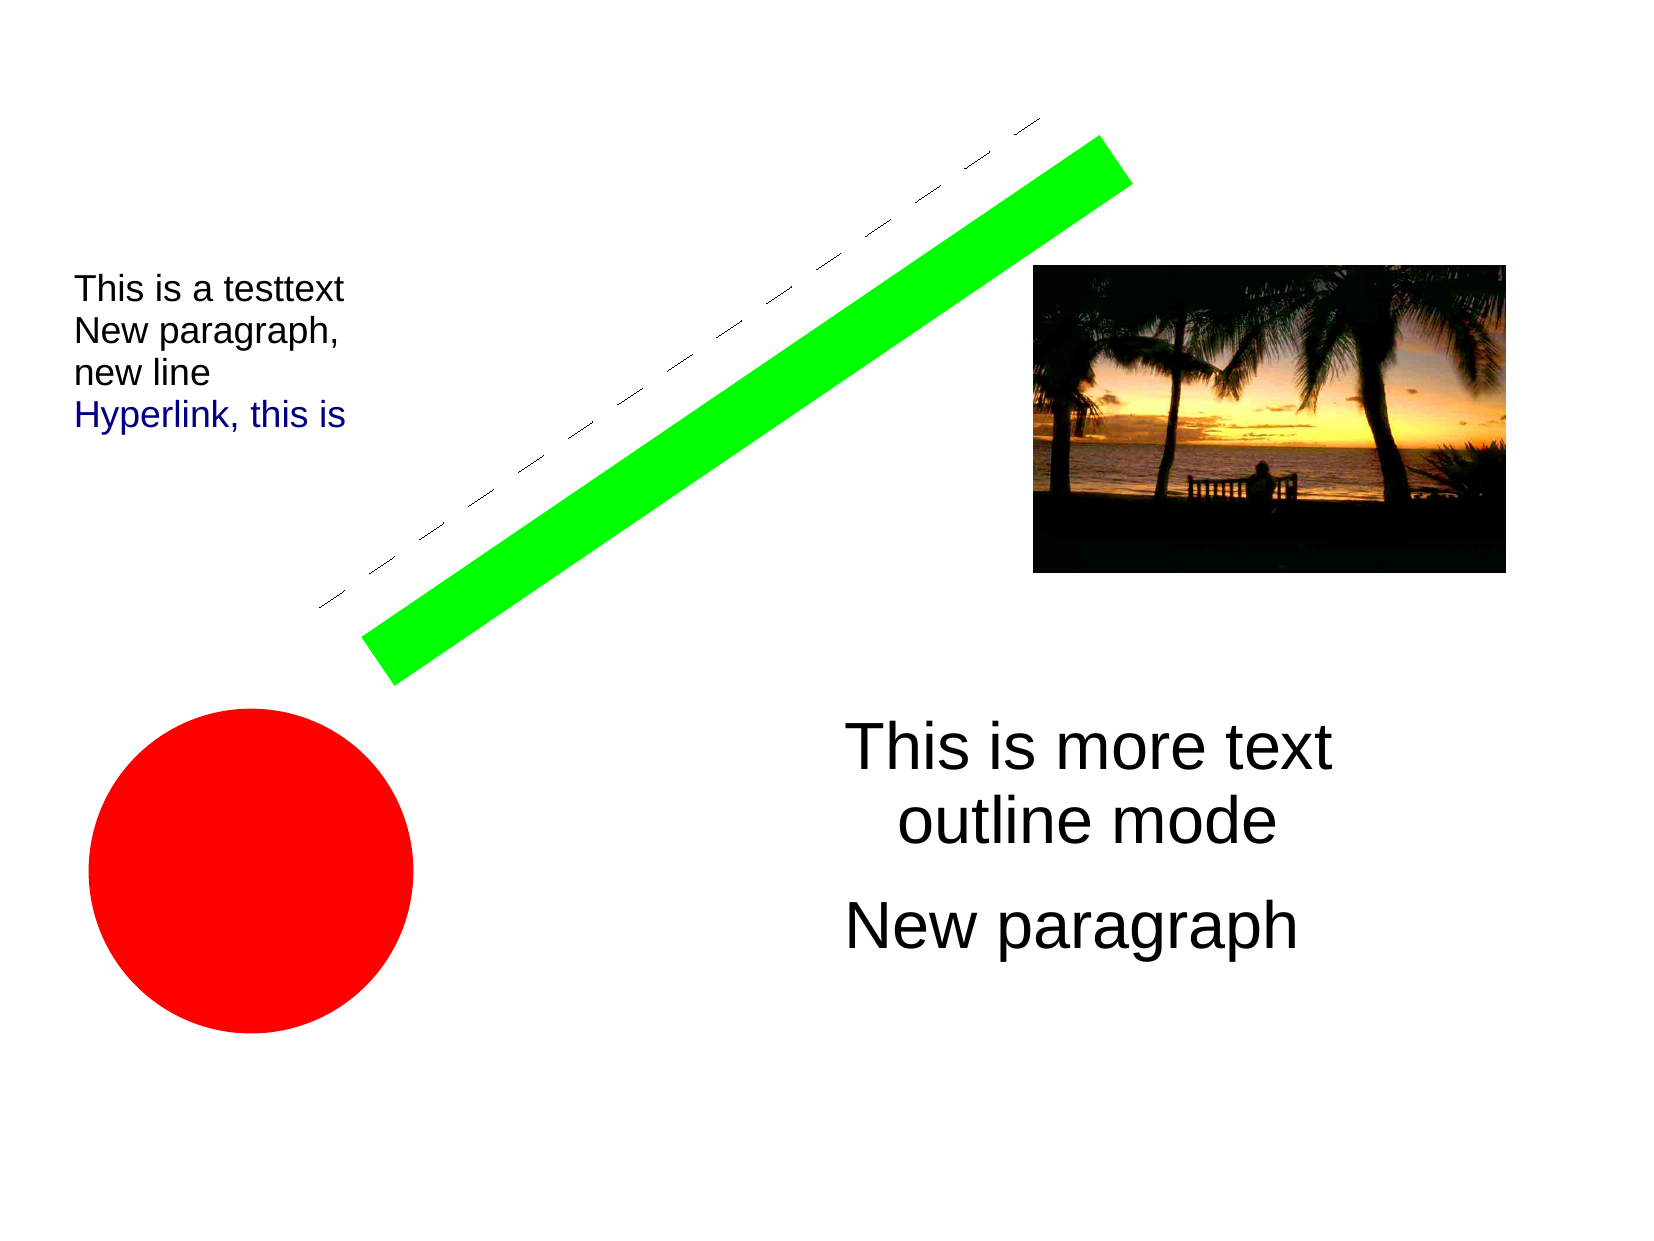

This is a testtext
New paragraph,
new line
Hyperlink, this is
# This is more text outline mode
New paragraph